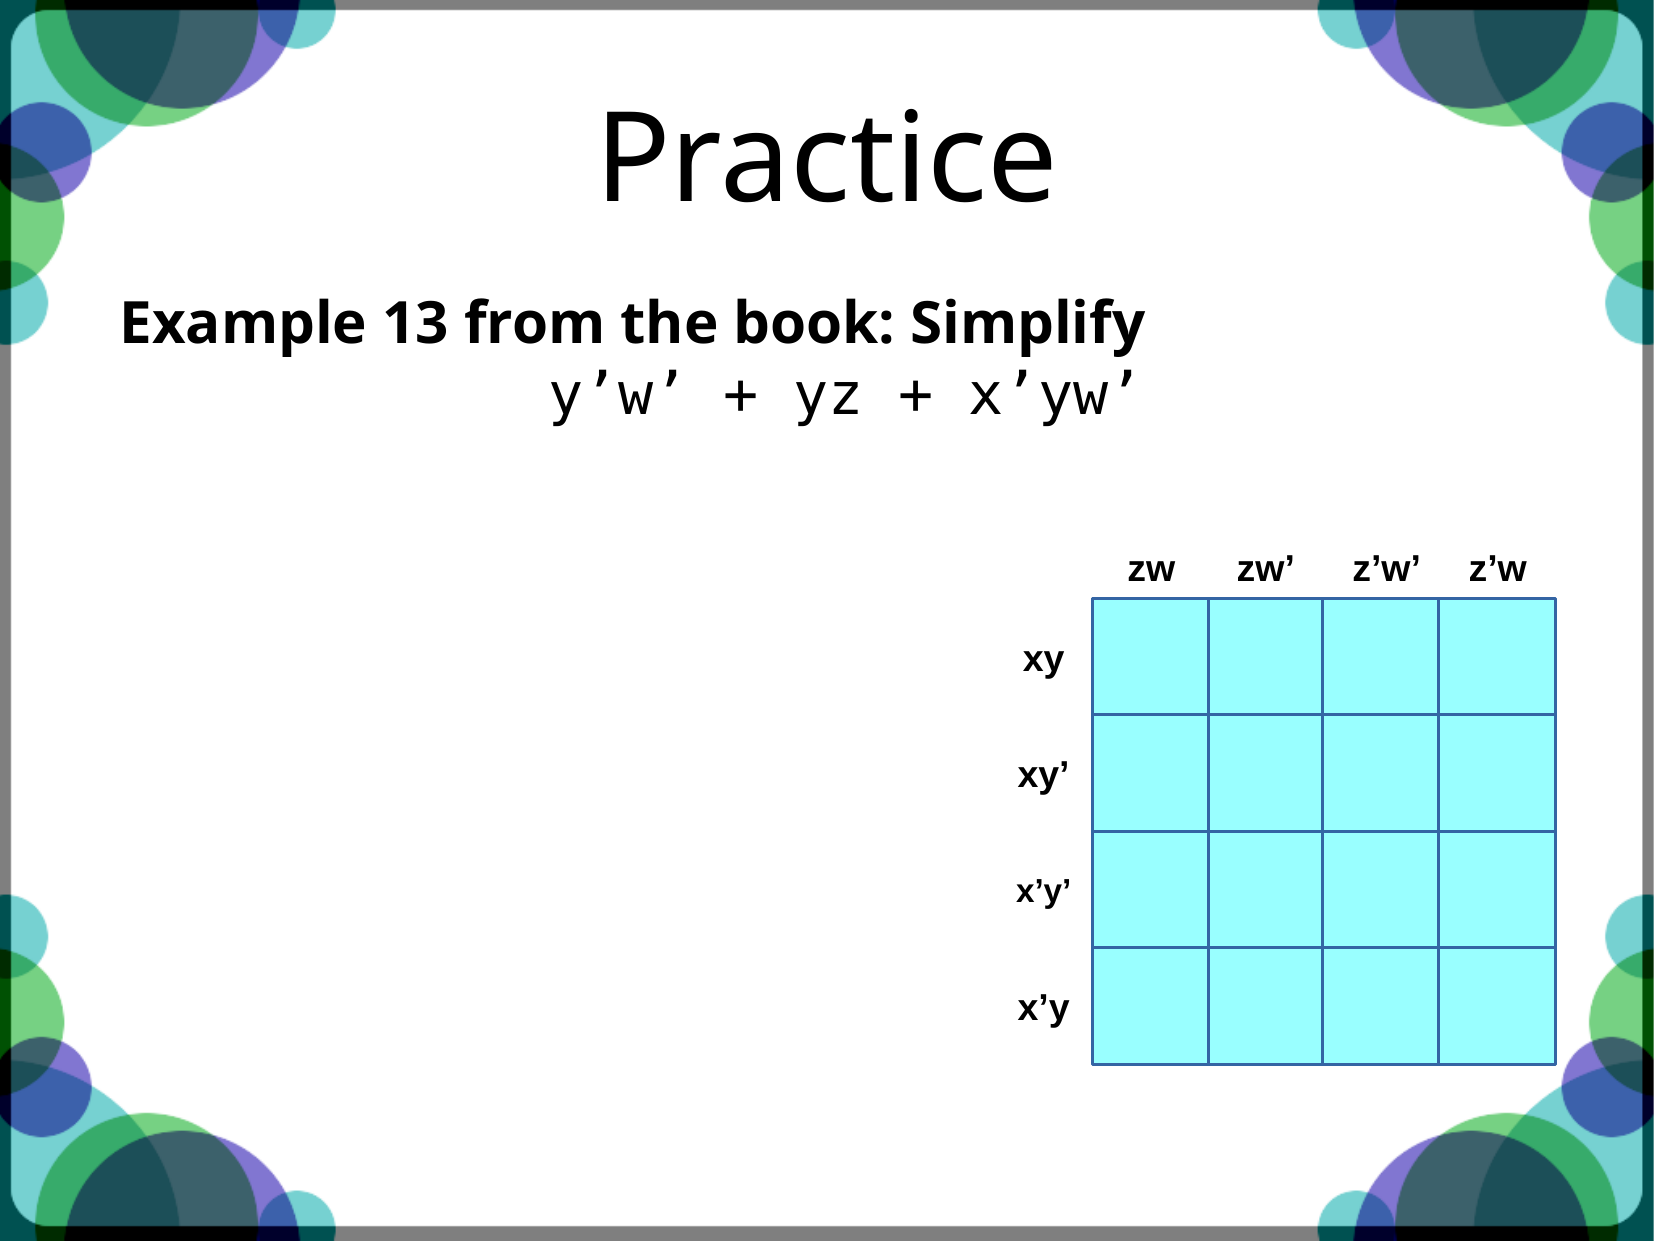

# Practice
Example 13 from the book: Simplify
y’w’ + yz + x’yw’
zw
zw’
z’w’
z’w
xy
xy’
x’y’
x’y